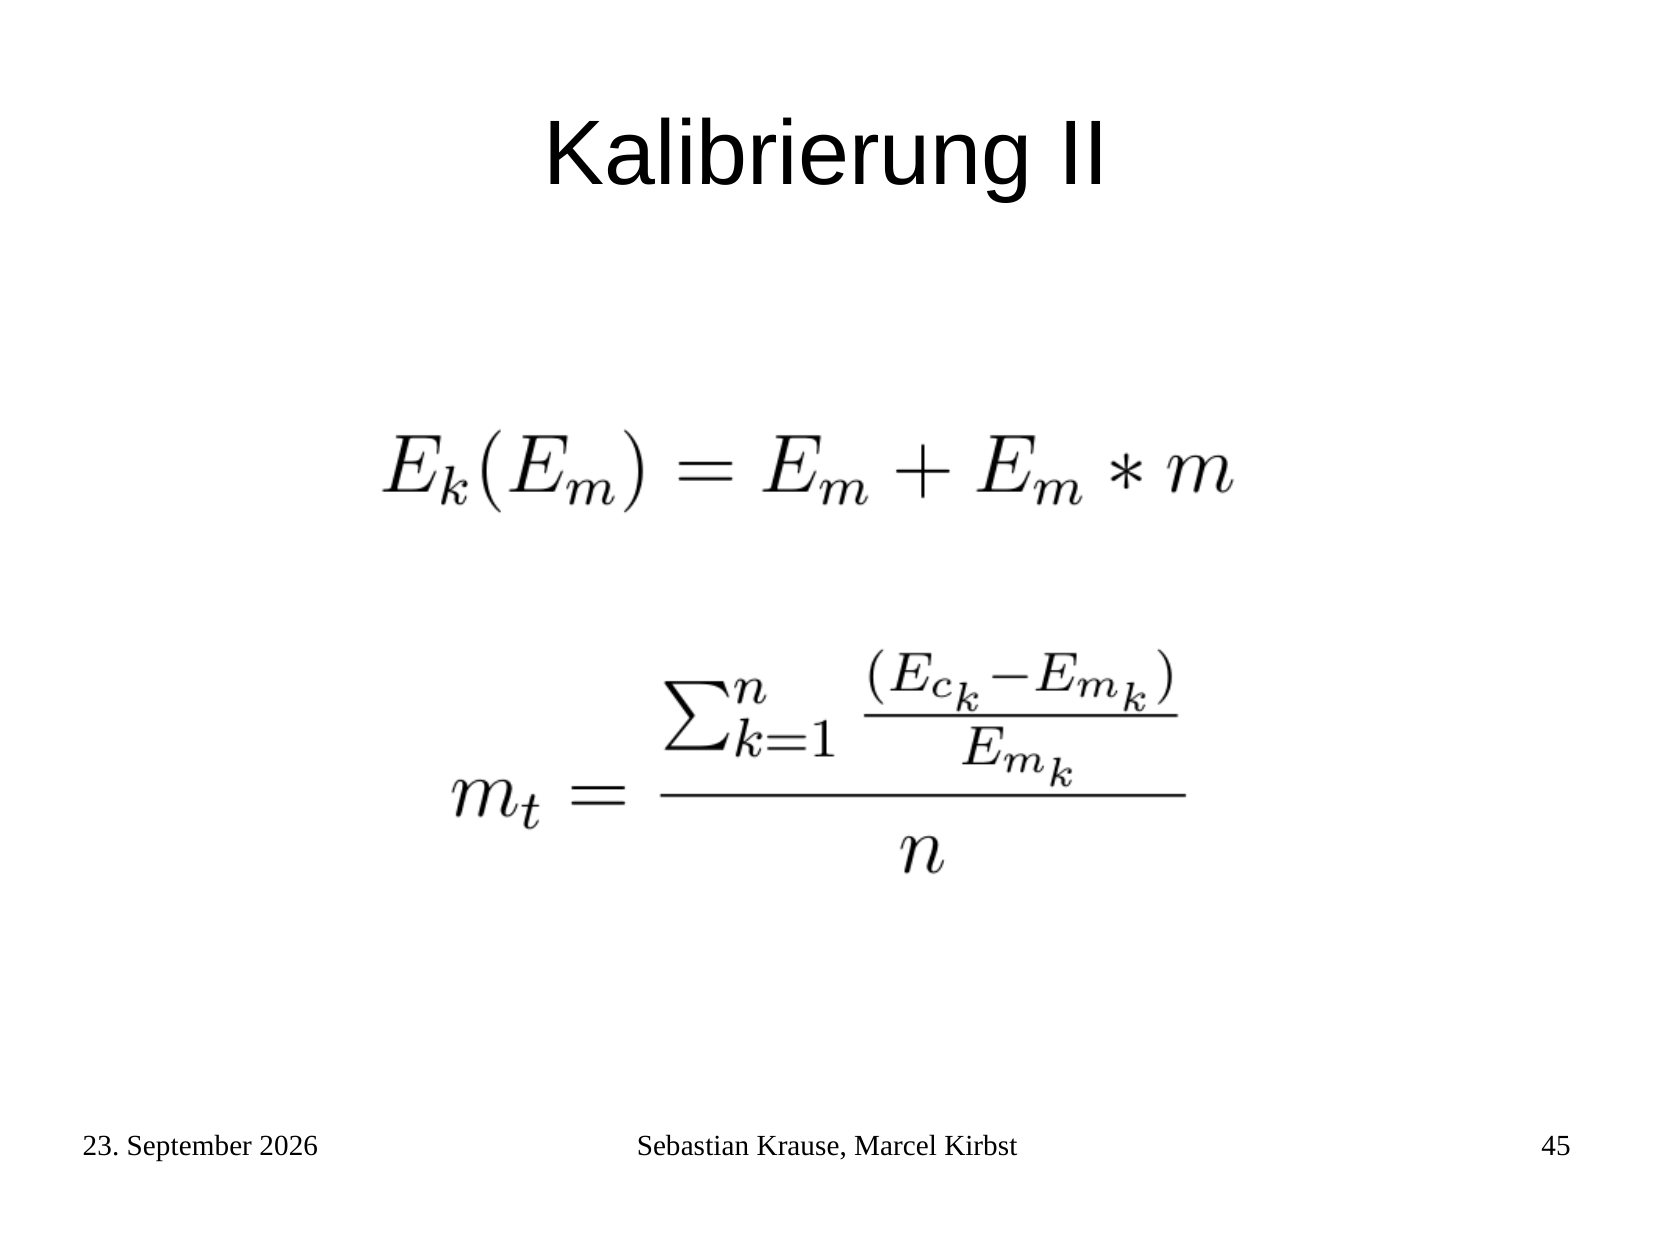

# Kalibrierung II
Sebastian Krause, Marcel Kirbst
45